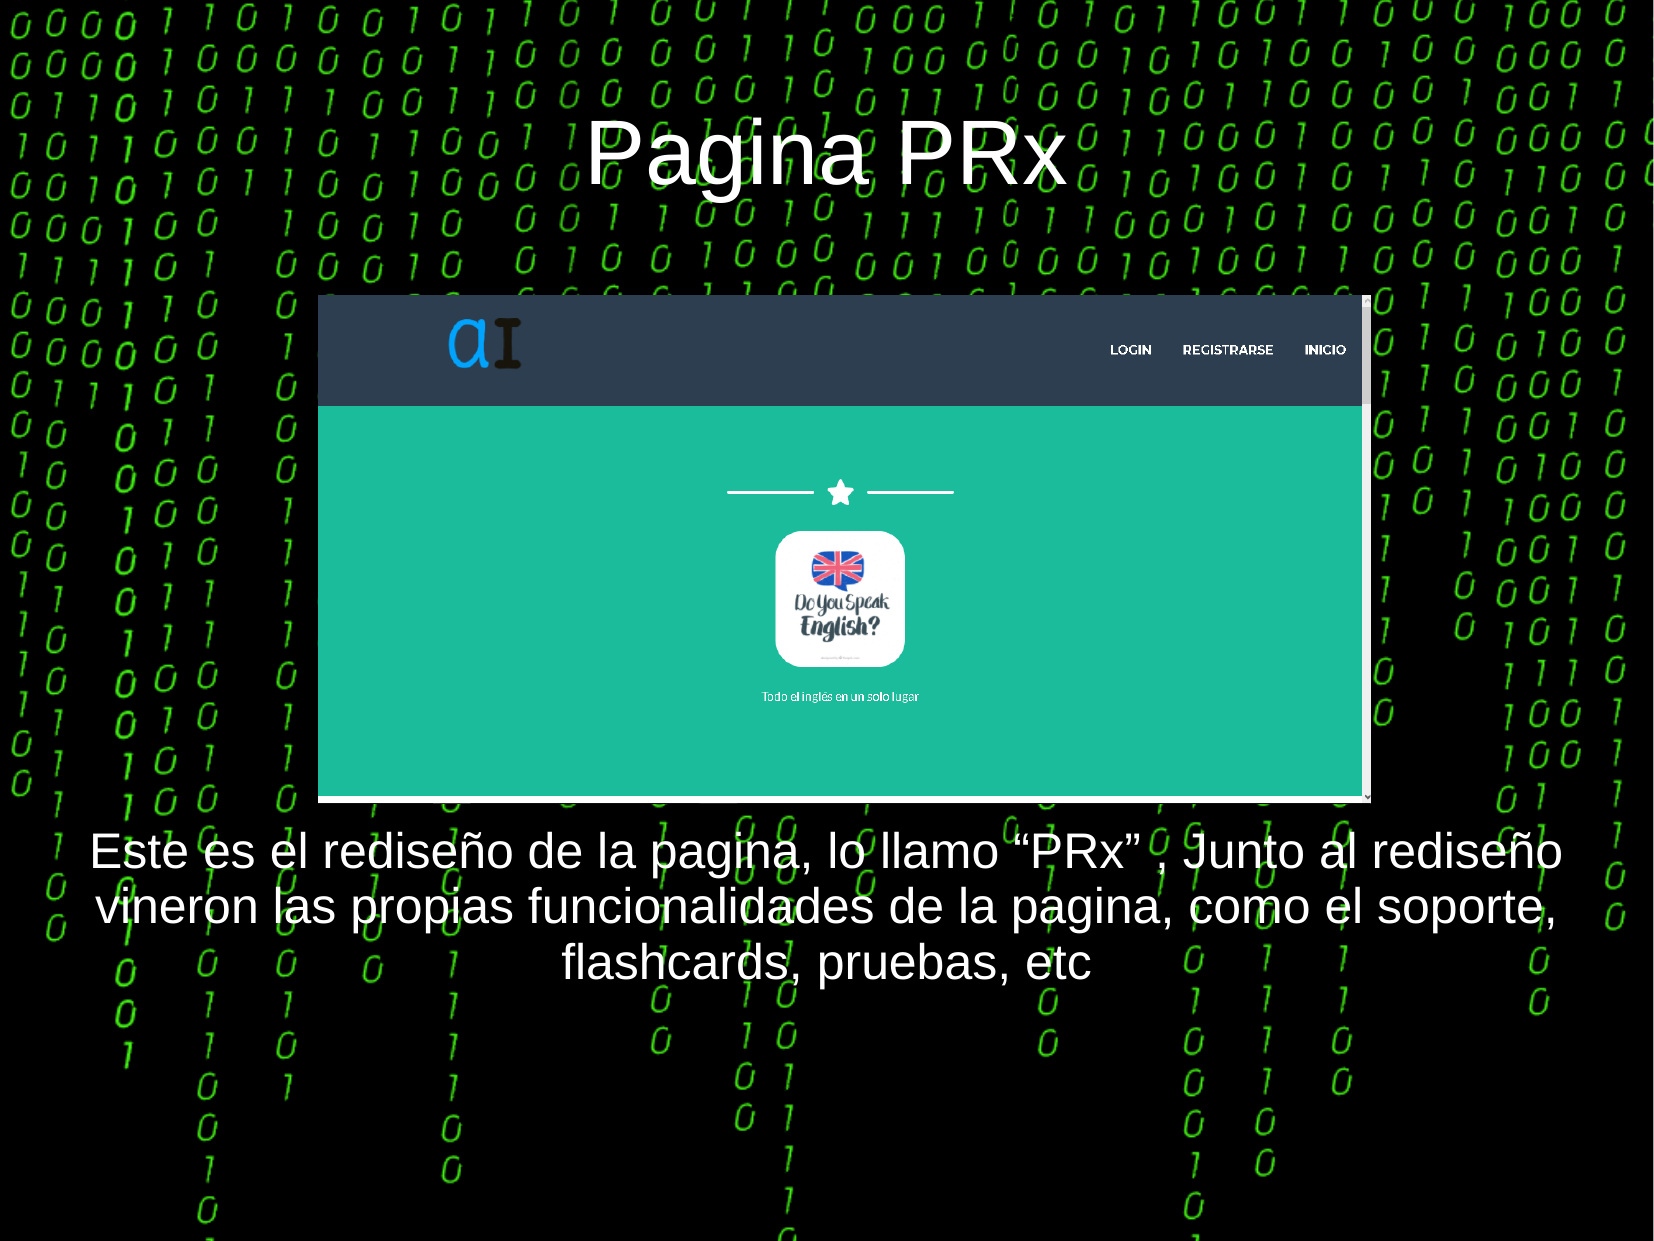

# Pagina PRx
Este es el rediseño de la pagina, lo llamo “PRx” , Junto al rediseño vineron las propias funcionalidades de la pagina, como el soporte, flashcards, pruebas, etc